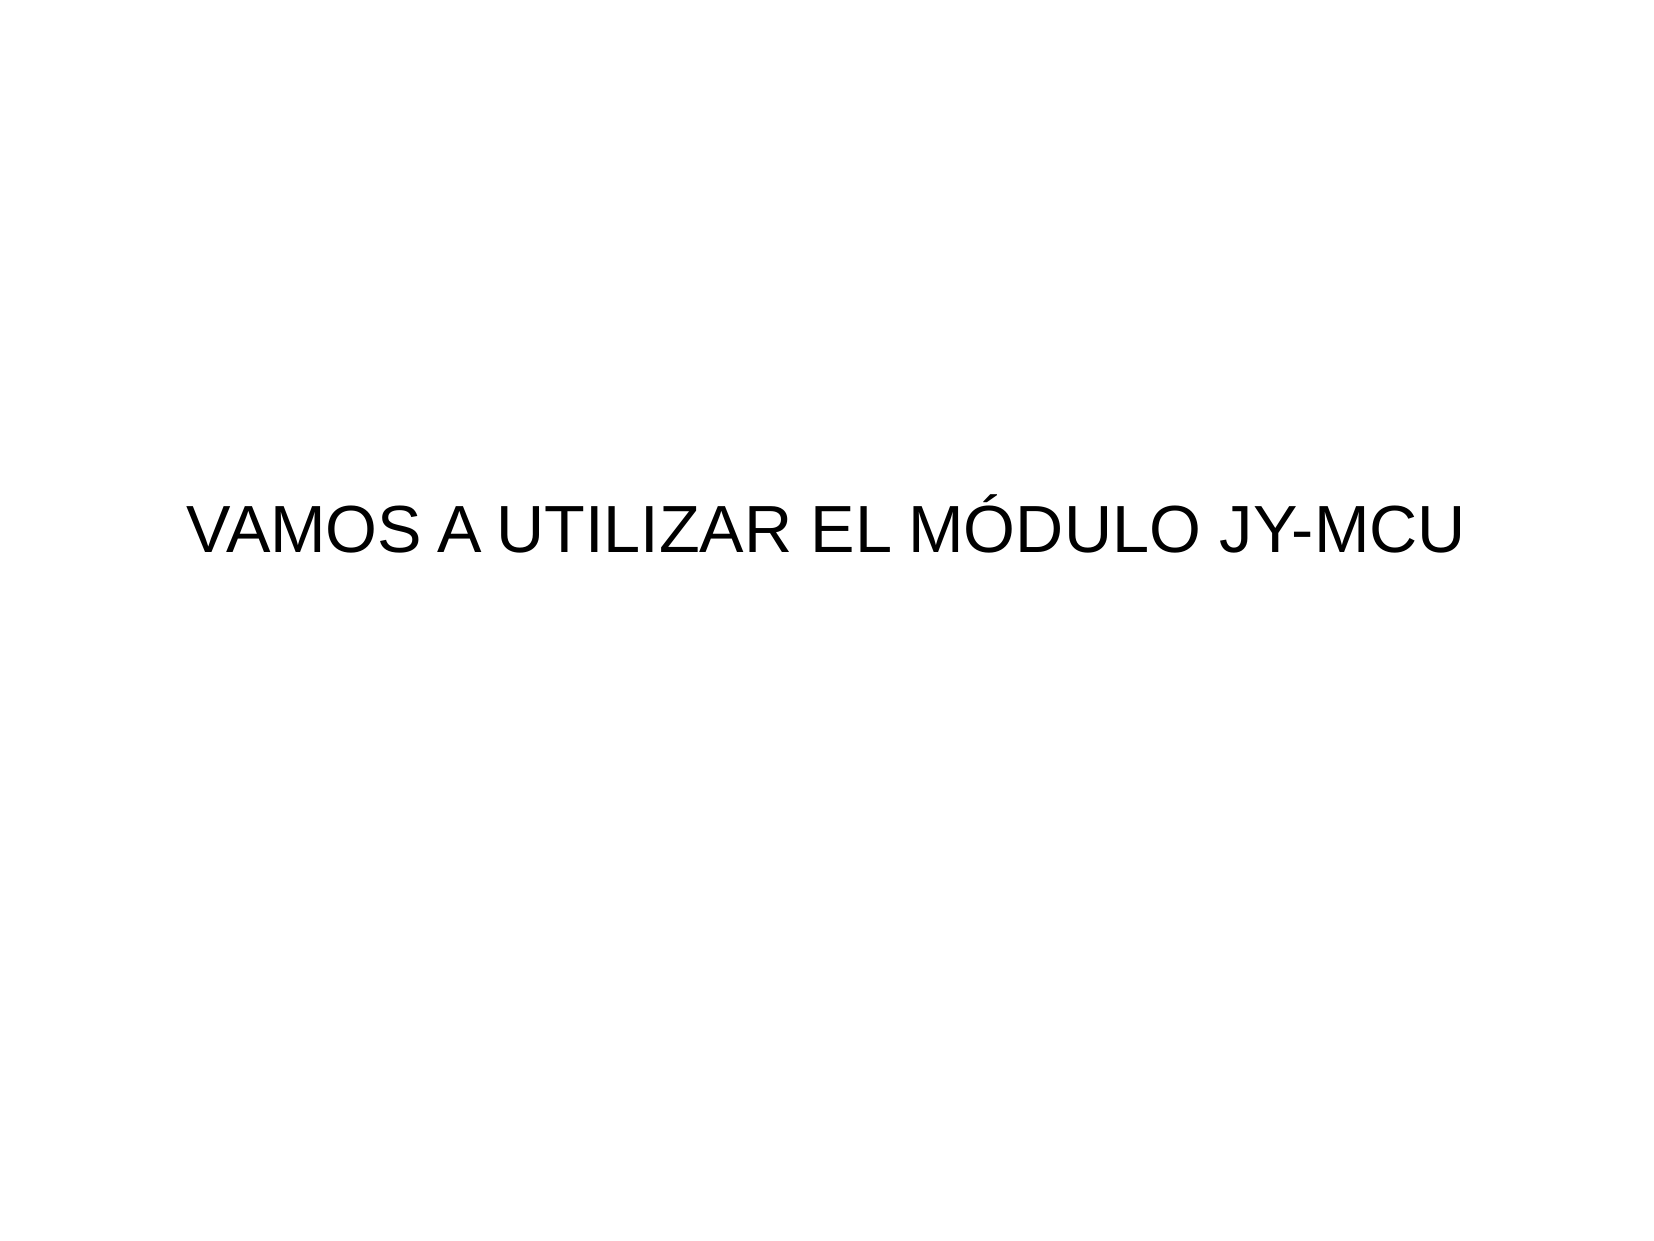

# VAMOS A UTILIZAR EL MÓDULO JY-MCU